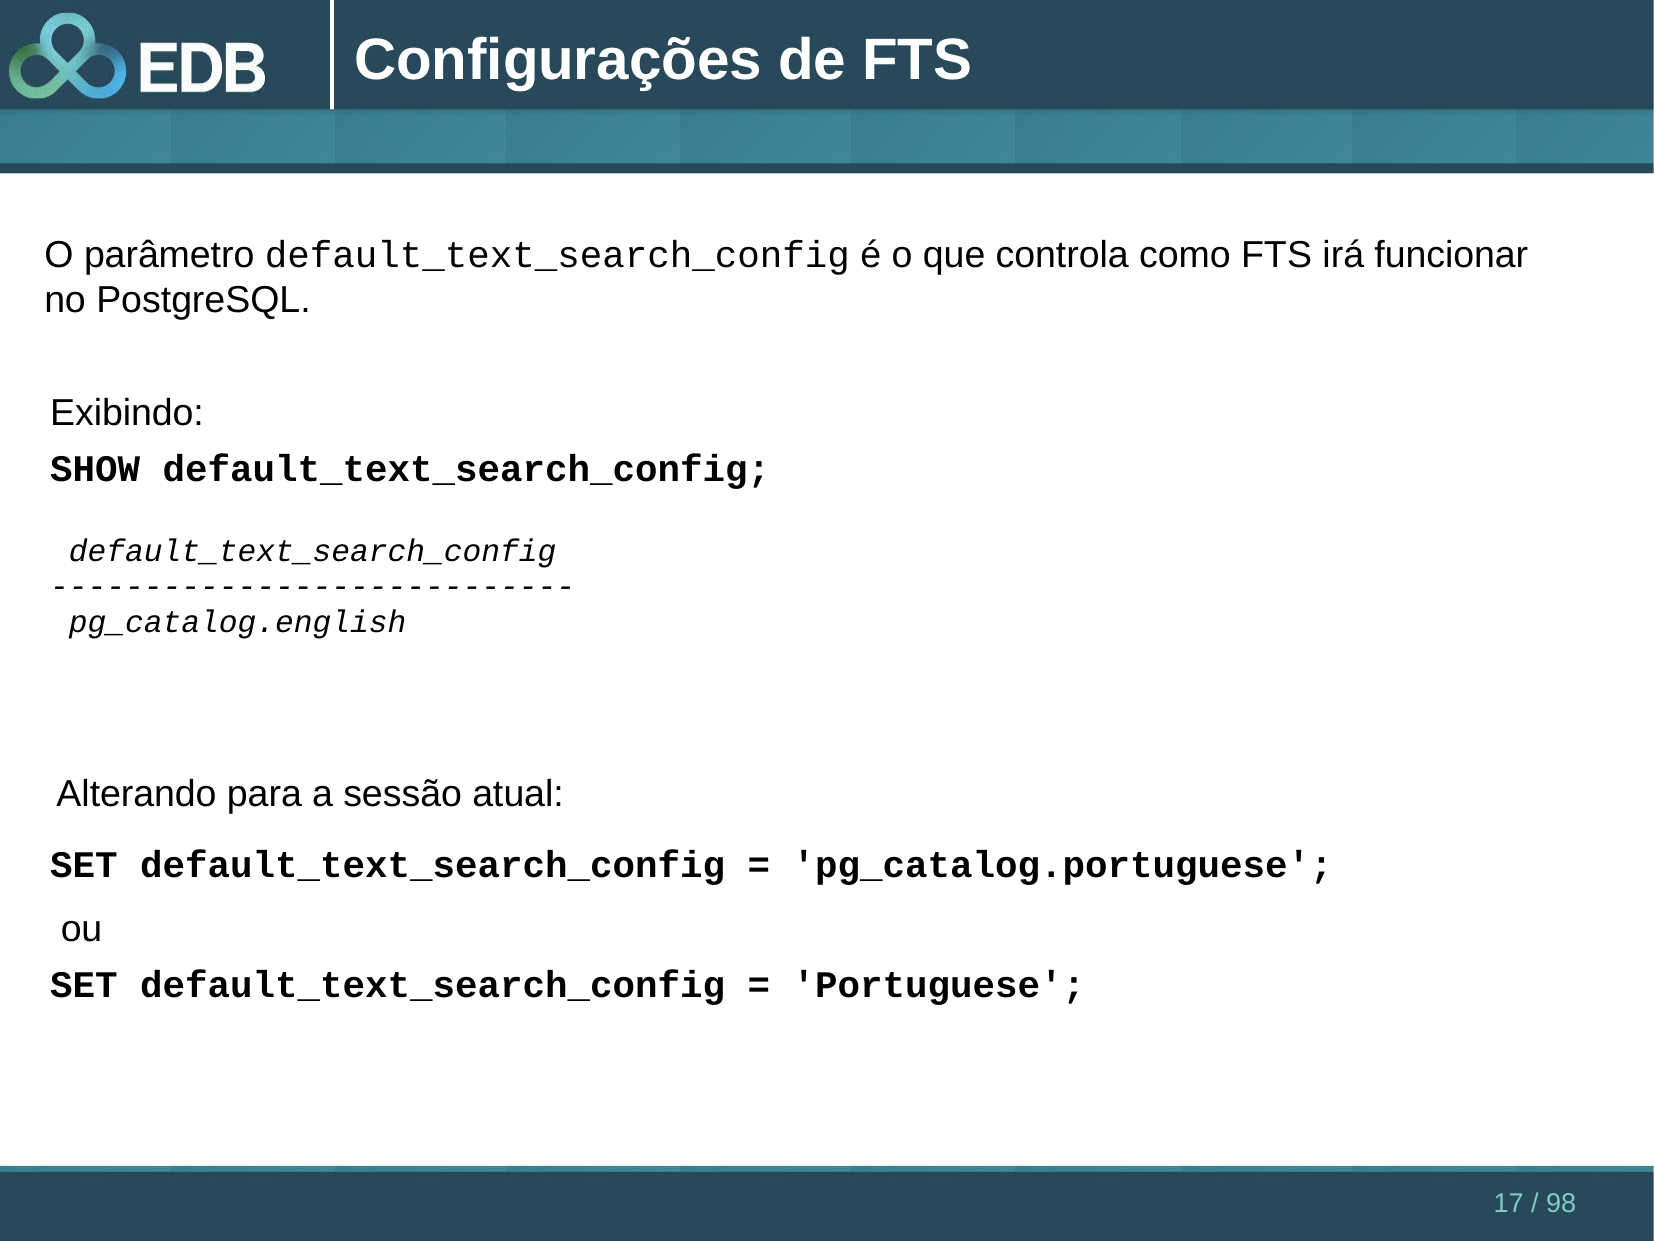

# Configurações de FTS
O parâmetro default_text_search_config é o que controla como FTS irá funcionar no PostgreSQL.
Exibindo:
SHOW default_text_search_config;
 default_text_search_config
----------------------------
 pg_catalog.english
Alterando para a sessão atual:
SET default_text_search_config = 'pg_catalog.portuguese';
ou
SET default_text_search_config = 'Portuguese';